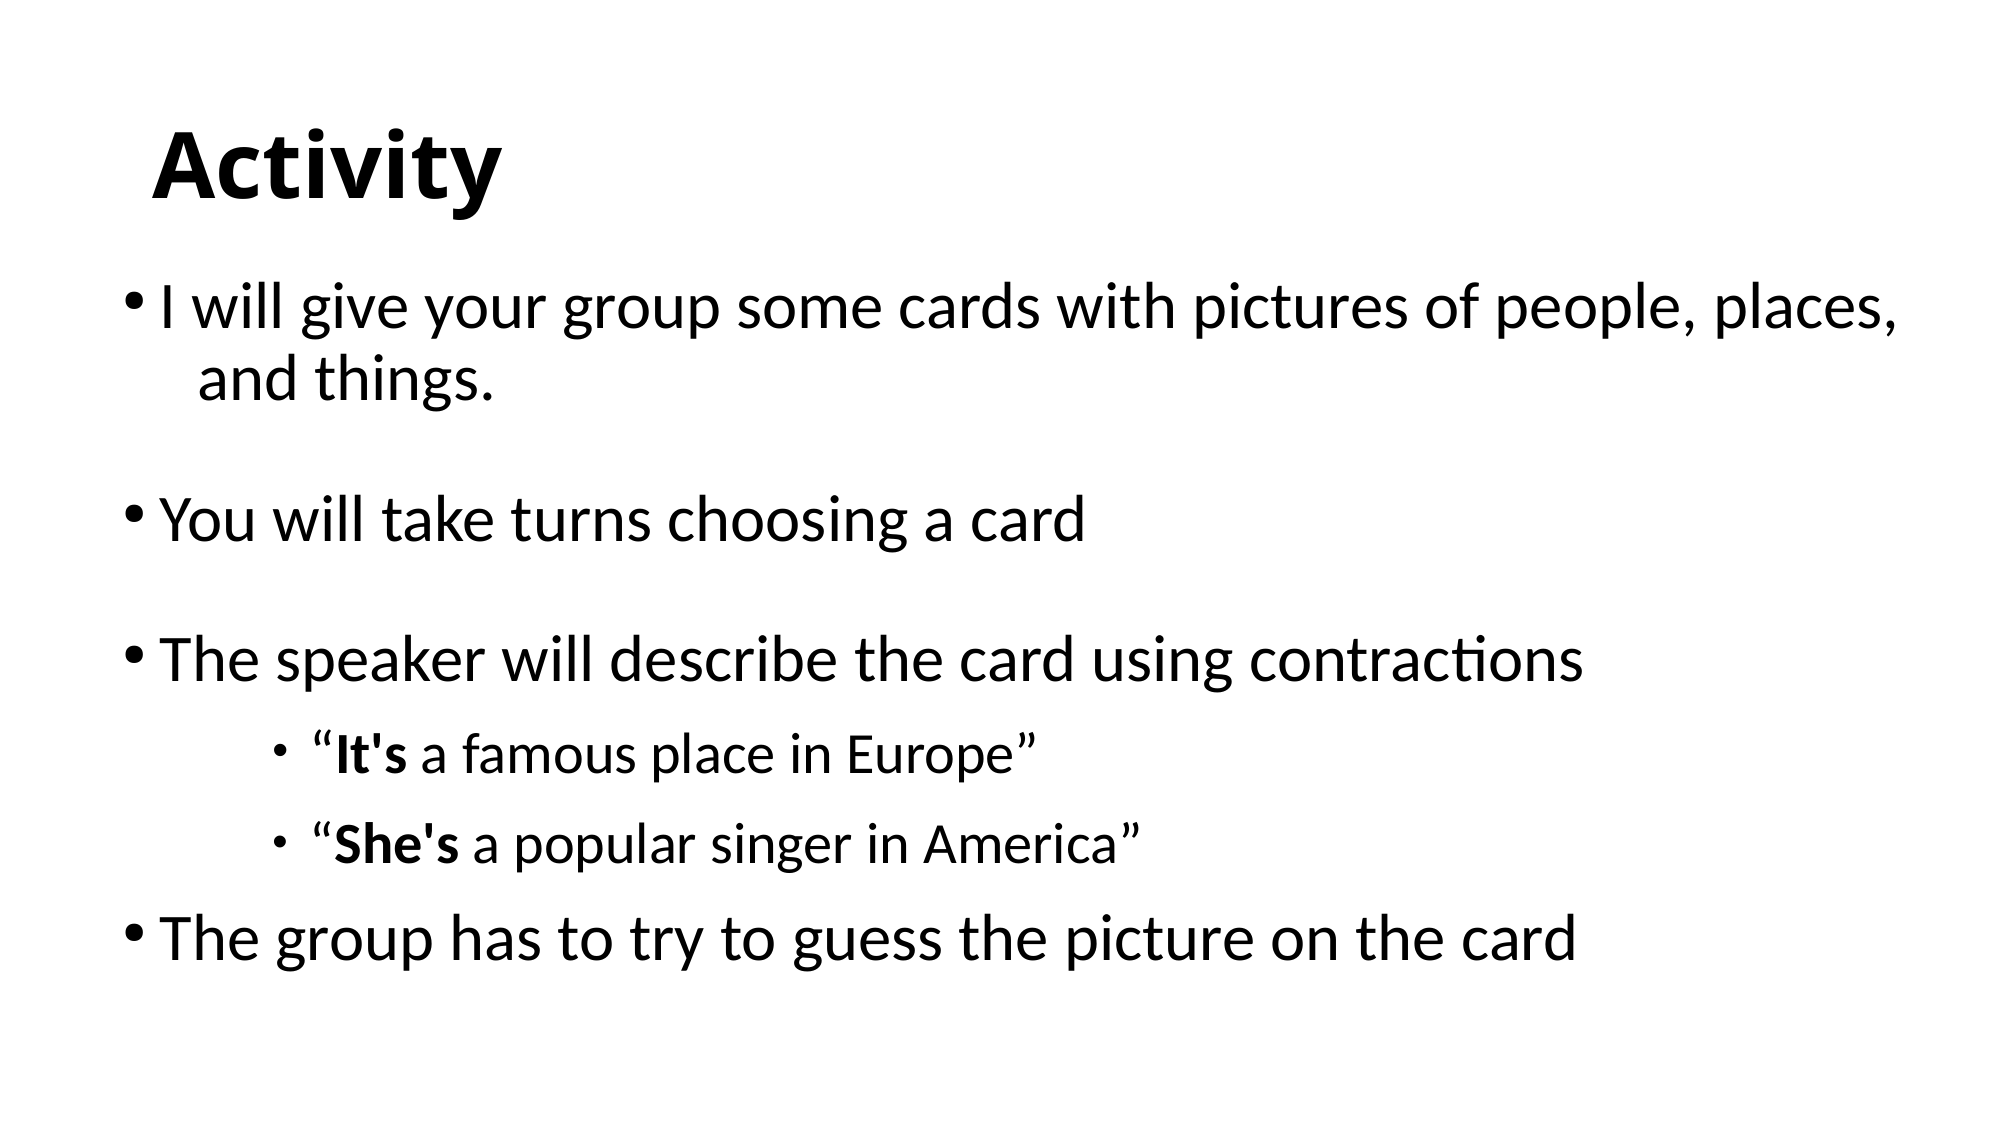

# Activity
I will give your group some cards with pictures of people, places, and things.
You will take turns choosing a card
The speaker will describe the card using contractions
“It's a famous place in Europe”
“She's a popular singer in America”
The group has to try to guess the picture on the card